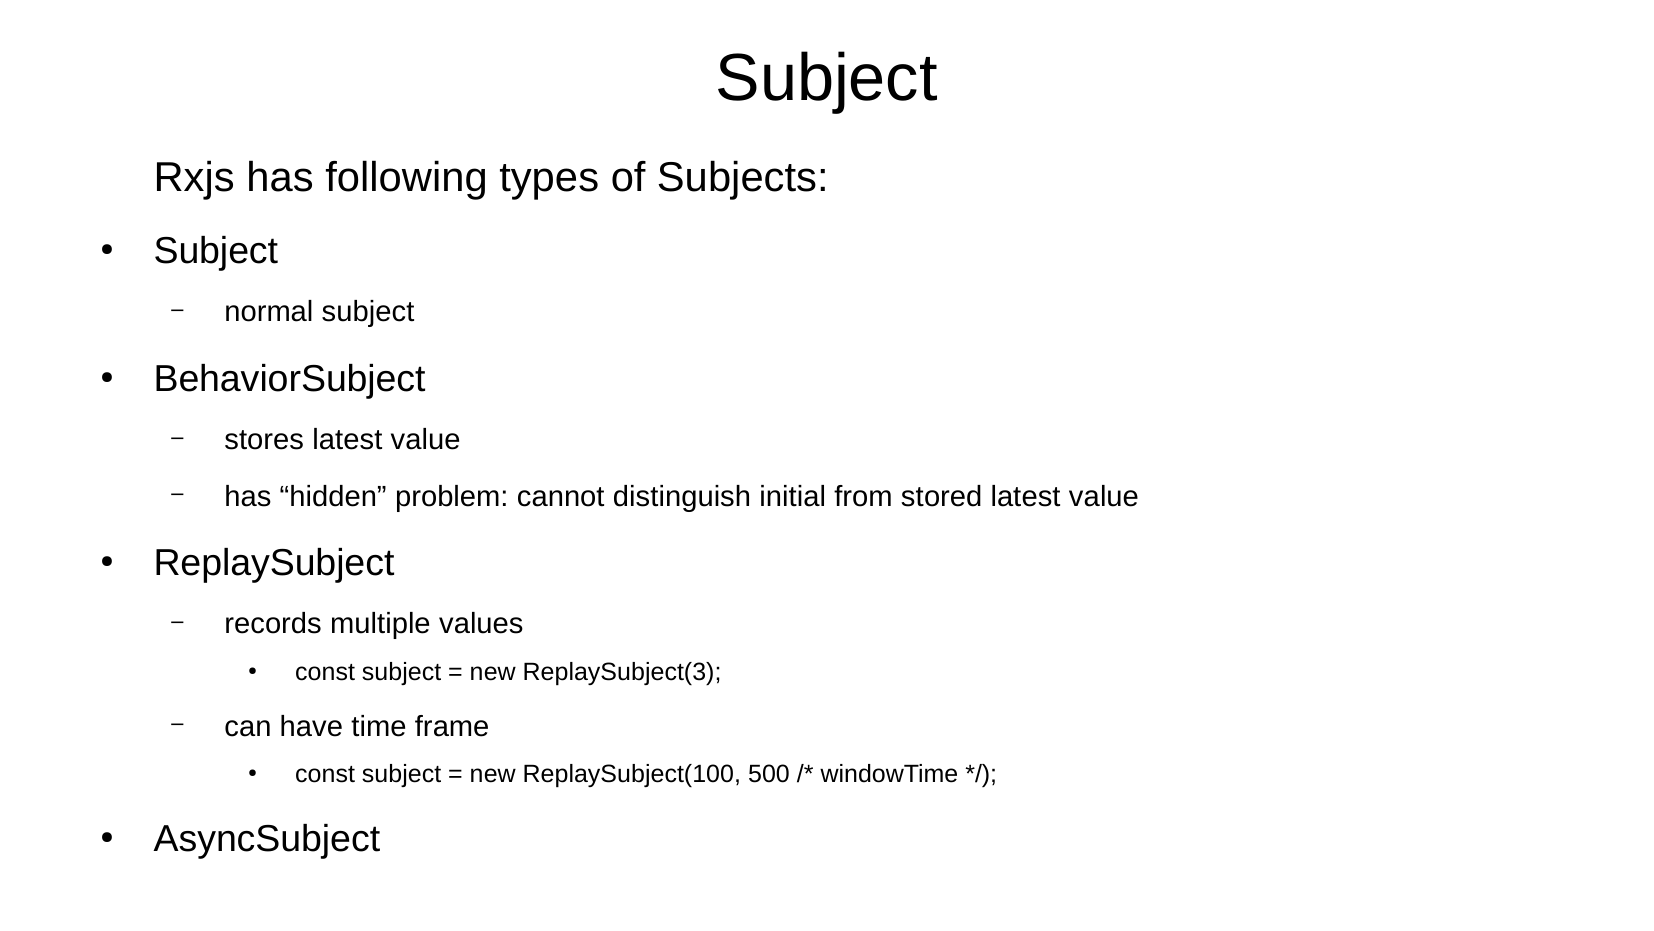

Subject
# Rxjs has following types of Subjects:
Subject
normal subject
BehaviorSubject
stores latest value
has “hidden” problem: cannot distinguish initial from stored latest value
ReplaySubject
records multiple values
const subject = new ReplaySubject(3);
can have time frame
const subject = new ReplaySubject(100, 500 /* windowTime */);
AsyncSubject